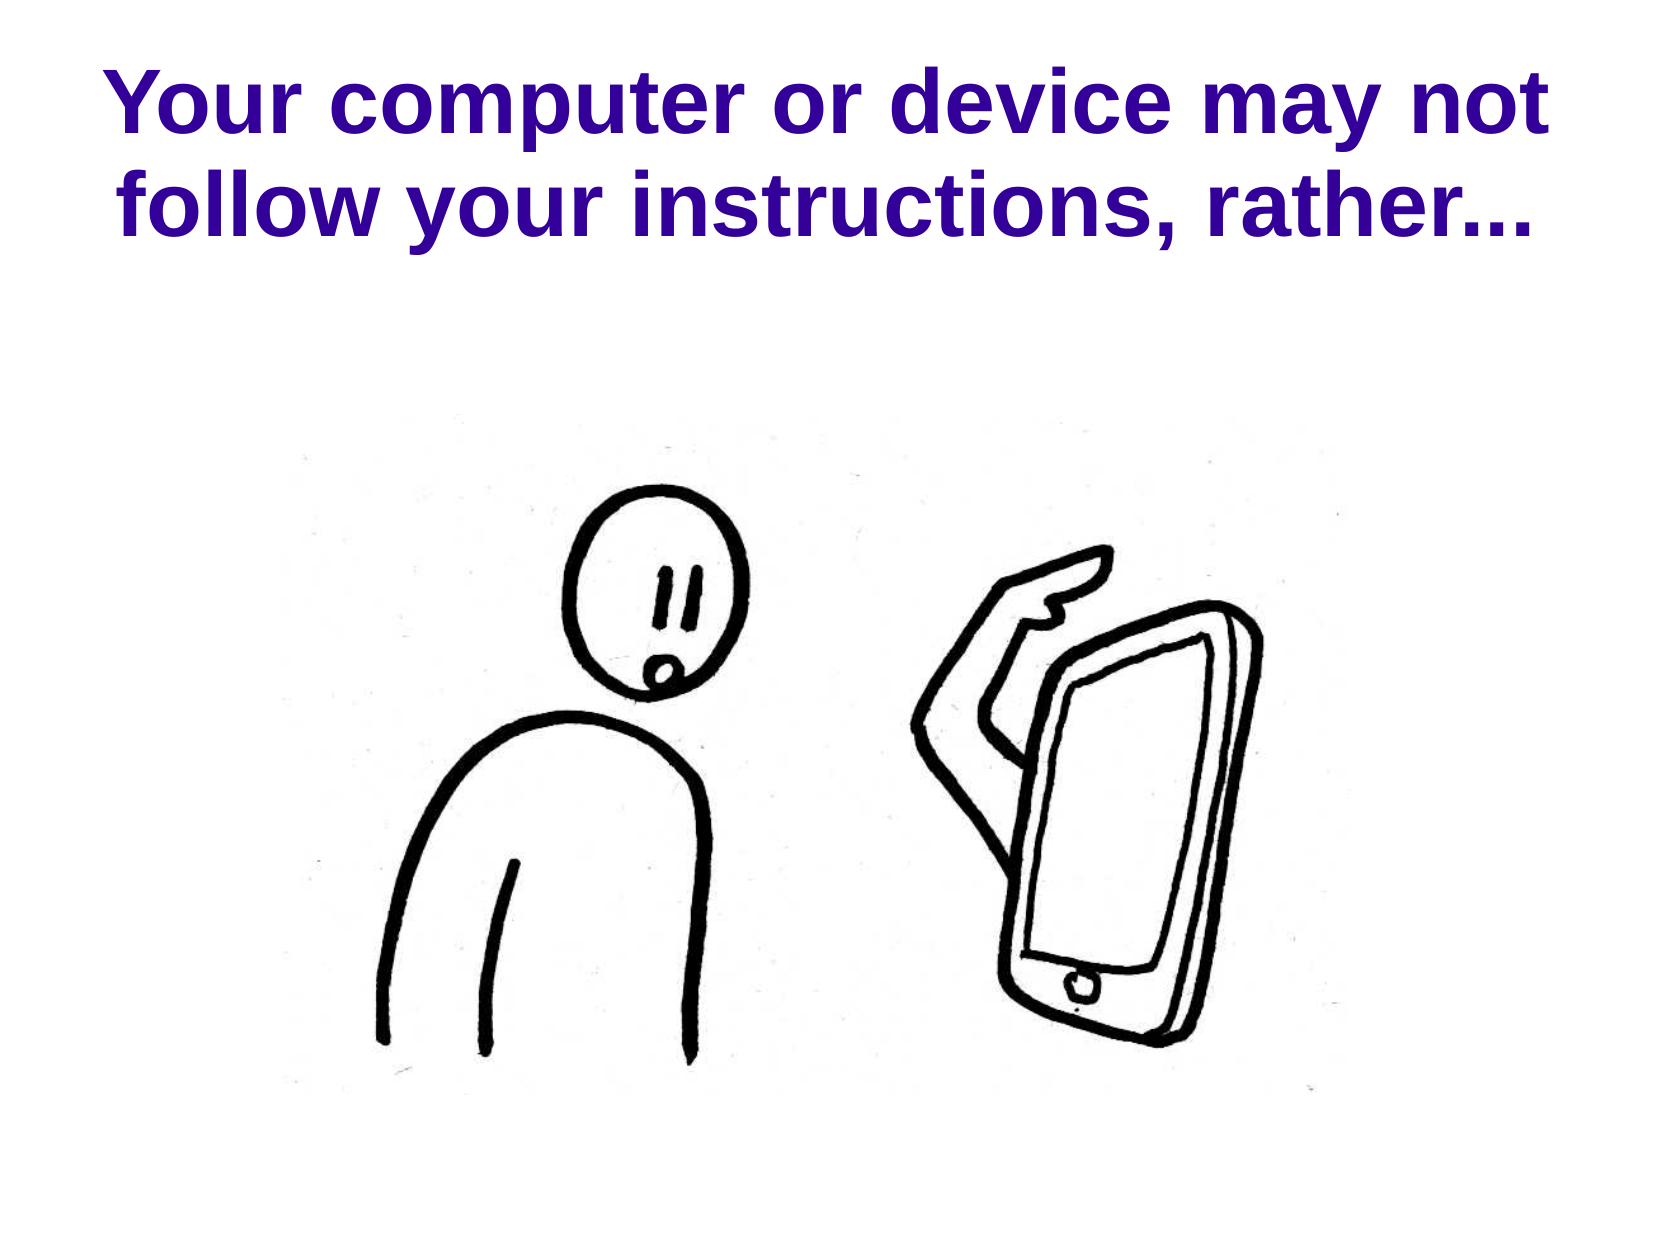

# Your computer or device may not follow your instructions, rather...